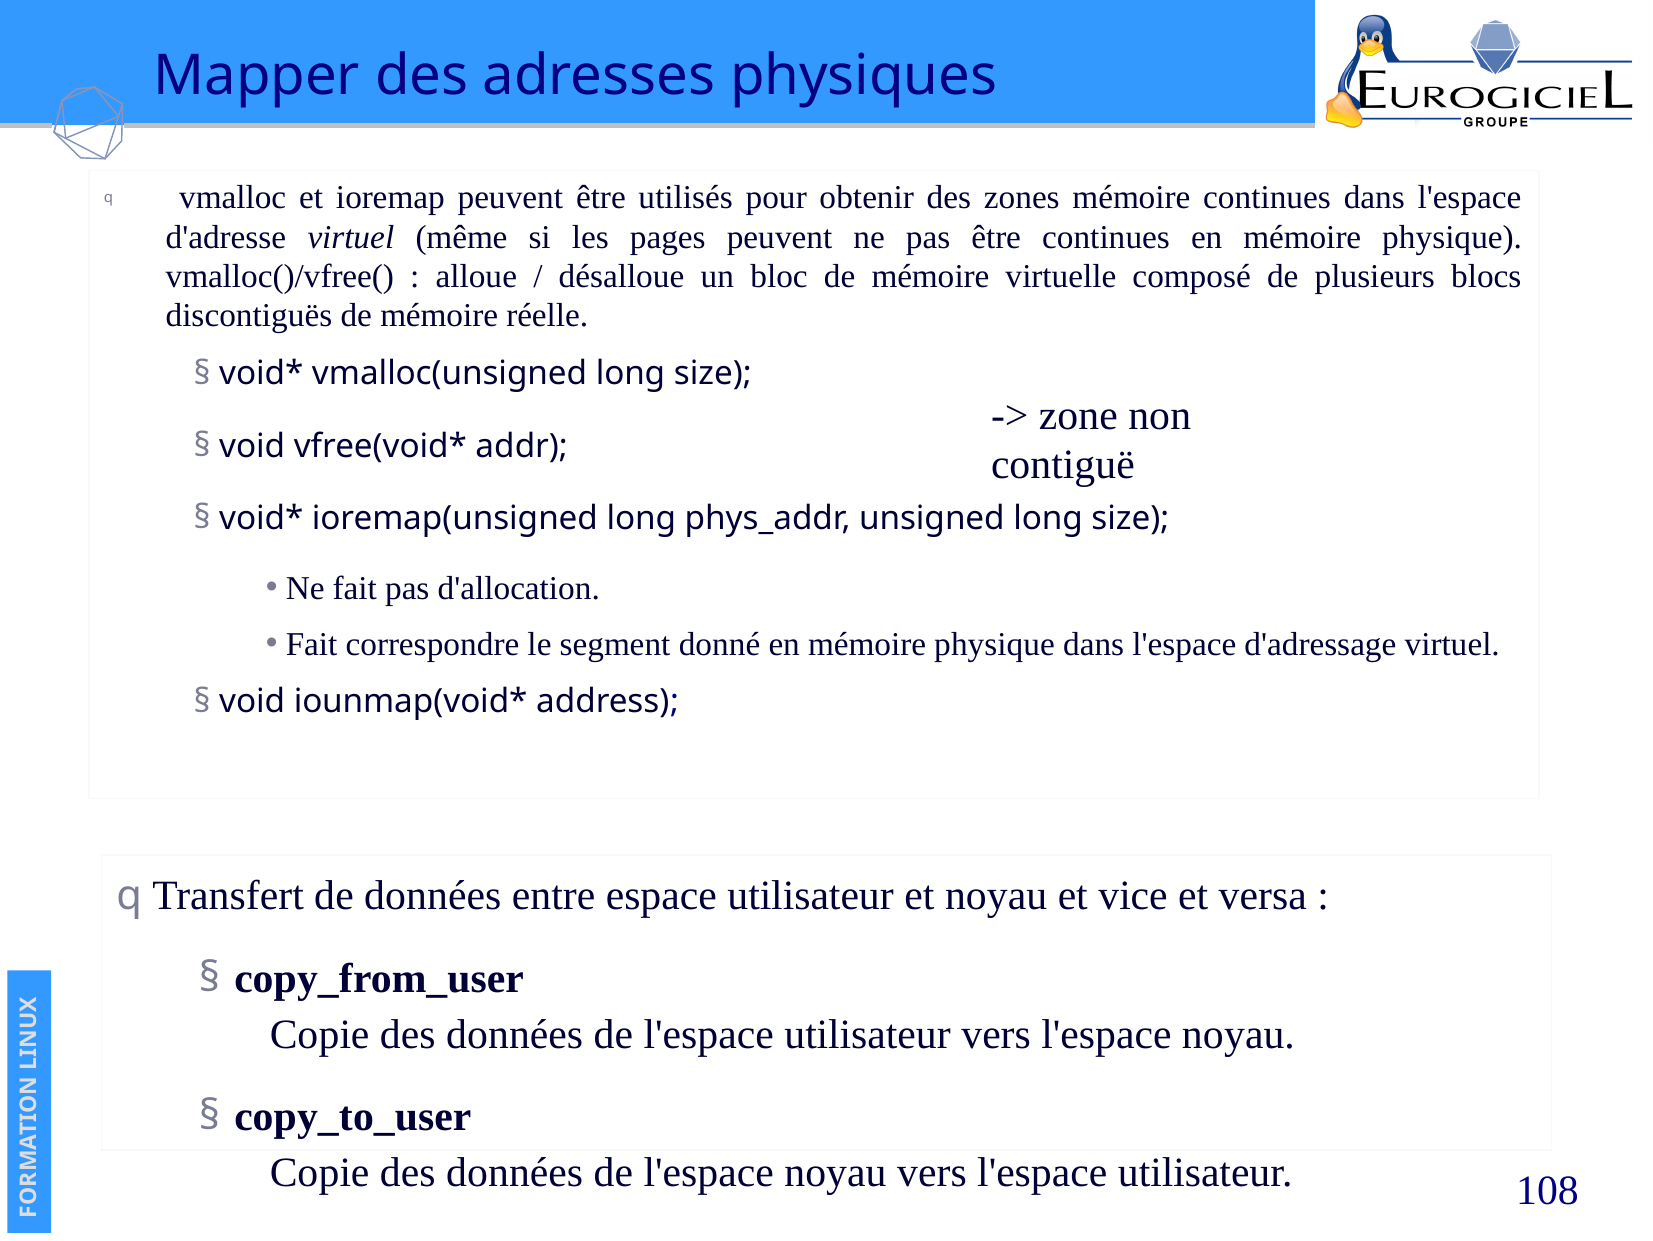

# Mapper des adresses physiques
 vmalloc et ioremap peuvent être utilisés pour obtenir des zones mémoire continues dans l'espace d'adresse virtuel (même si les pages peuvent ne pas être continues en mémoire physique). vmalloc()/vfree() : alloue / désalloue un bloc de mémoire virtuelle composé de plusieurs blocs discontiguës de mémoire réelle.
 void* vmalloc(unsigned long size);
 void vfree(void* addr);
 void* ioremap(unsigned long phys_addr, unsigned long size);
 Ne fait pas d'allocation.
 Fait correspondre le segment donné en mémoire physique dans l'espace d'adressage virtuel.
 void iounmap(void* address);
-> zone non contiguë
 Transfert de données entre espace utilisateur et noyau et vice et versa :
copy_from_user
Copie des données de l'espace utilisateur vers l'espace noyau.
copy_to_user
Copie des données de l'espace noyau vers l'espace utilisateur.